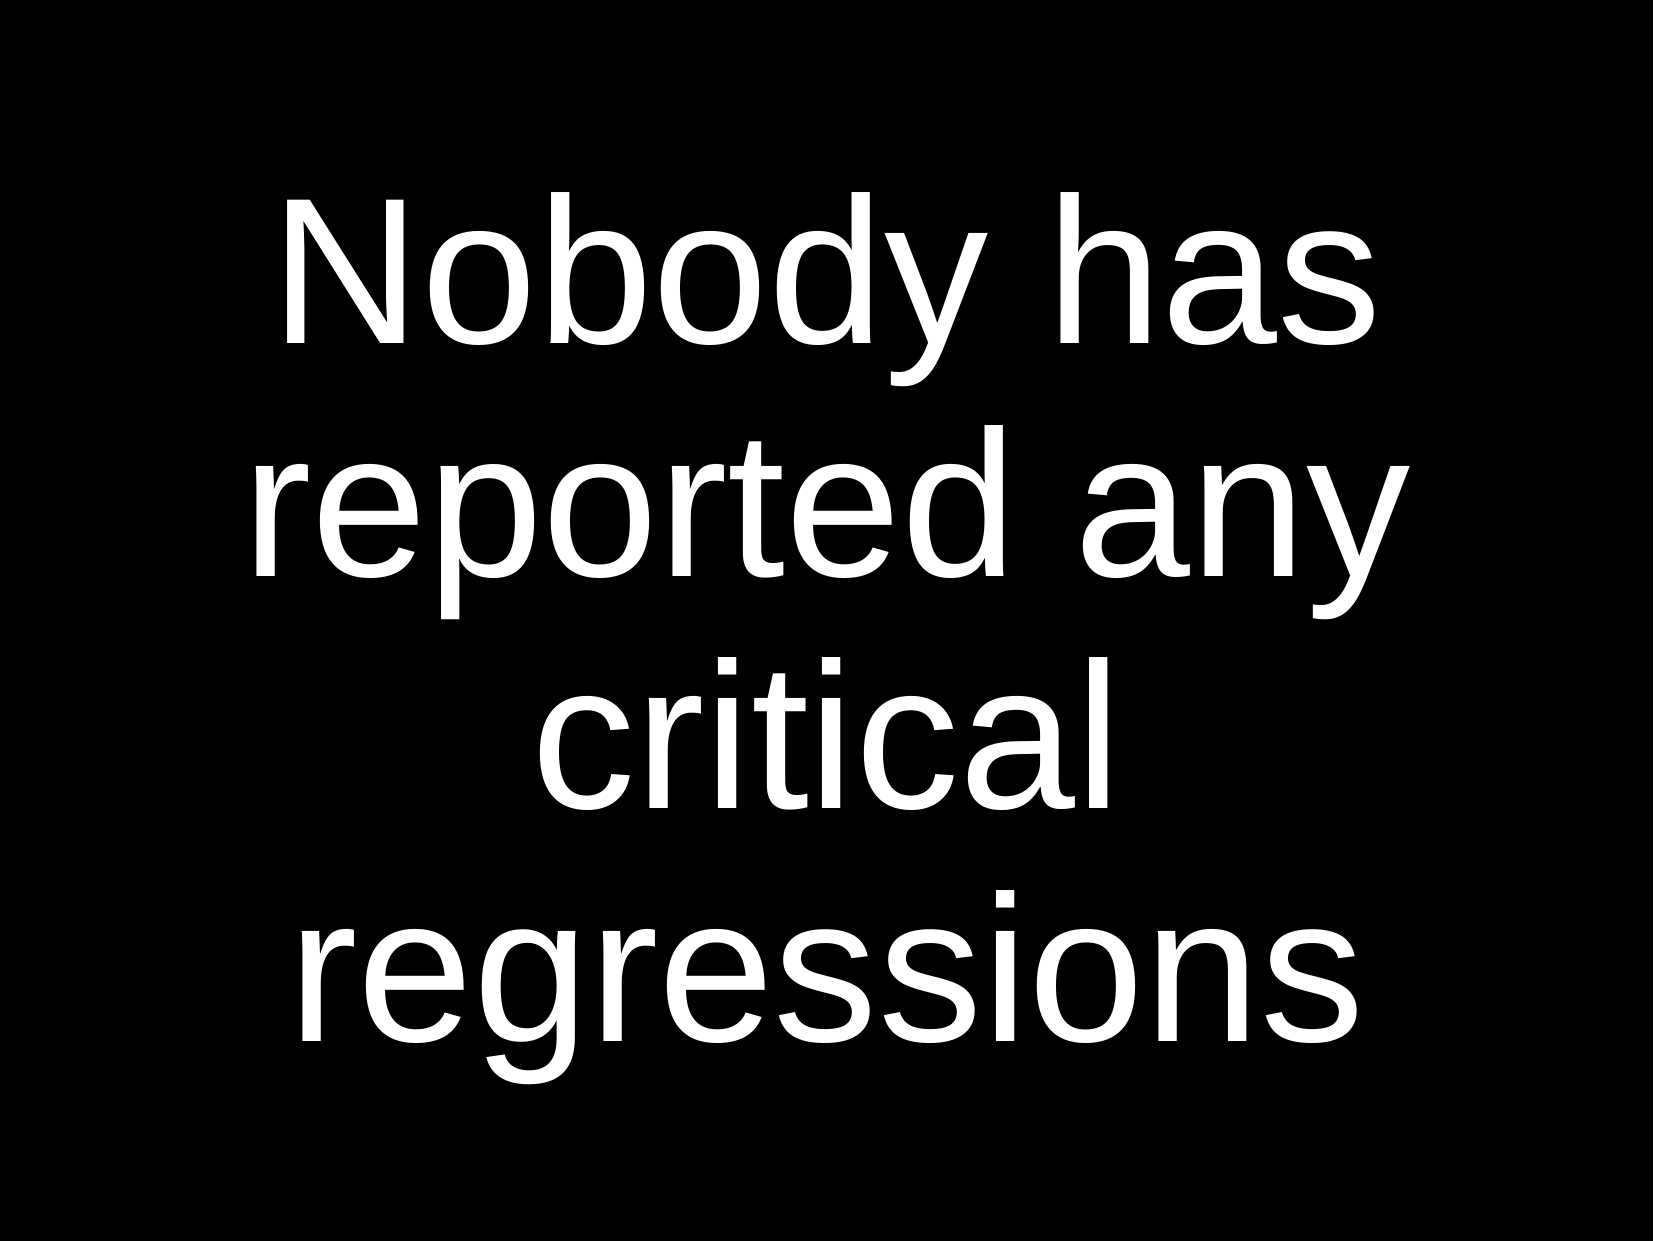

# Nobody has reported any critical regressions